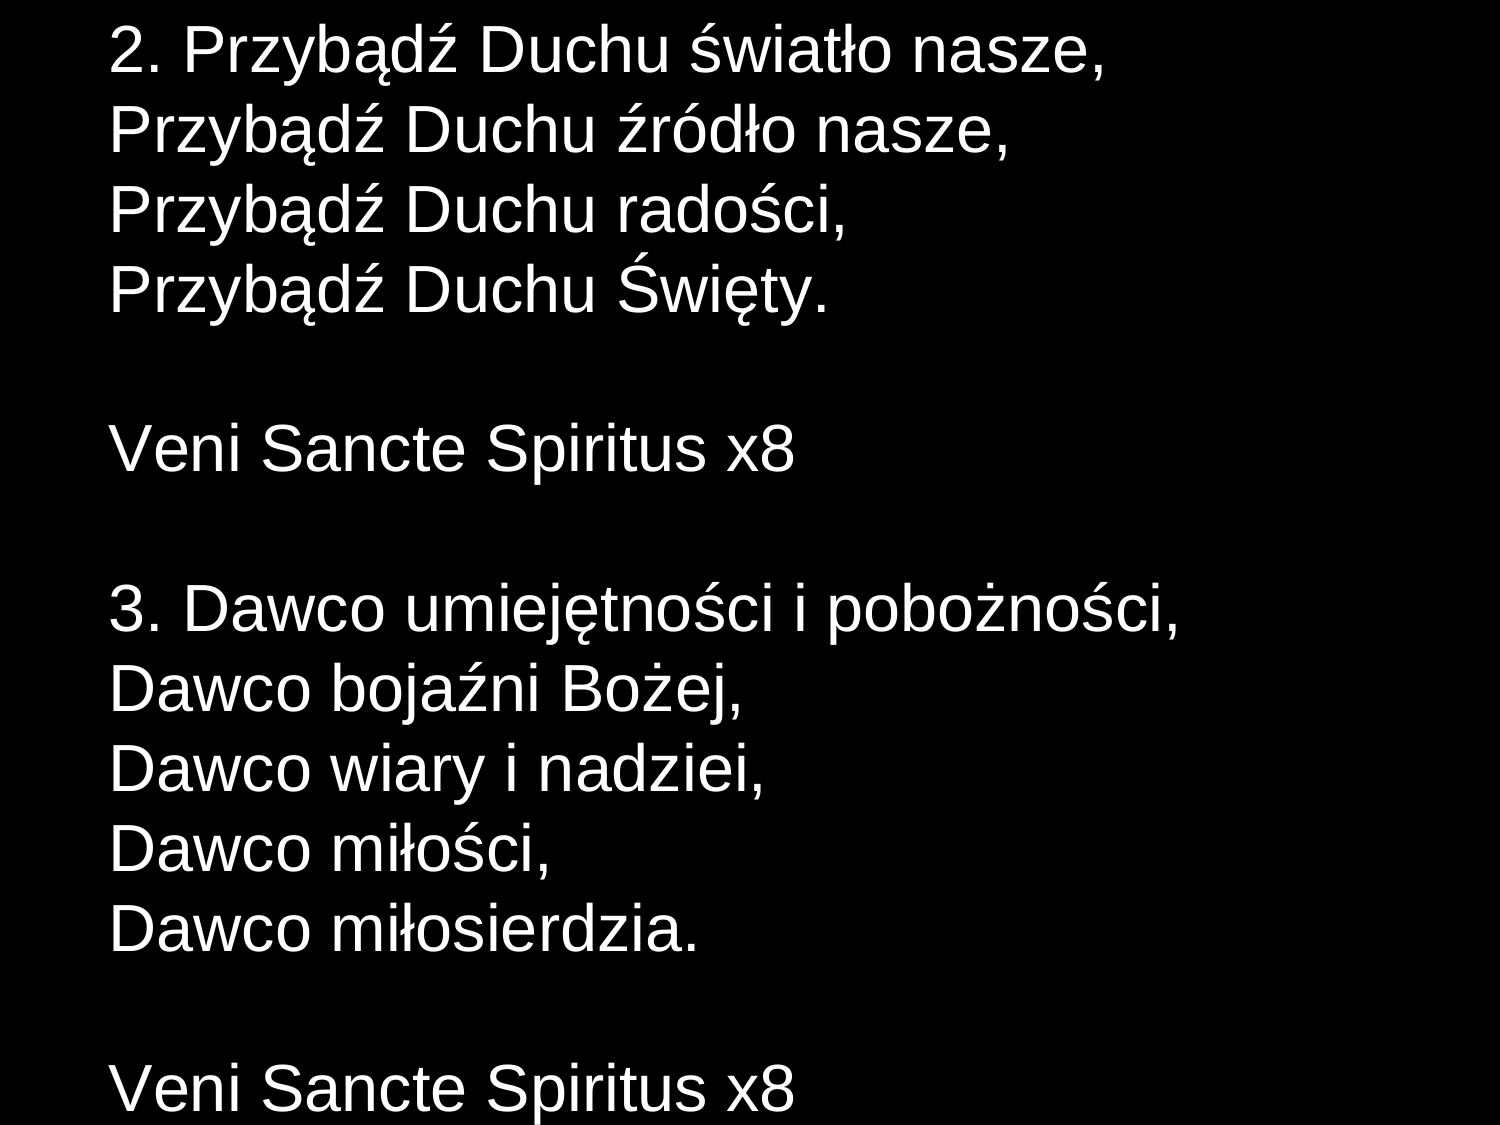

2. Przybądź Duchu światło nasze,
Przybądź Duchu źródło nasze,
Przybądź Duchu radości,
Przybądź Duchu Święty.
Veni Sancte Spiritus x8
3. Dawco umiejętności i pobożności,
Dawco bojaźni Bożej,
Dawco wiary i nadziei,
Dawco miłości,
Dawco miłosierdzia.
Veni Sancte Spiritus x8